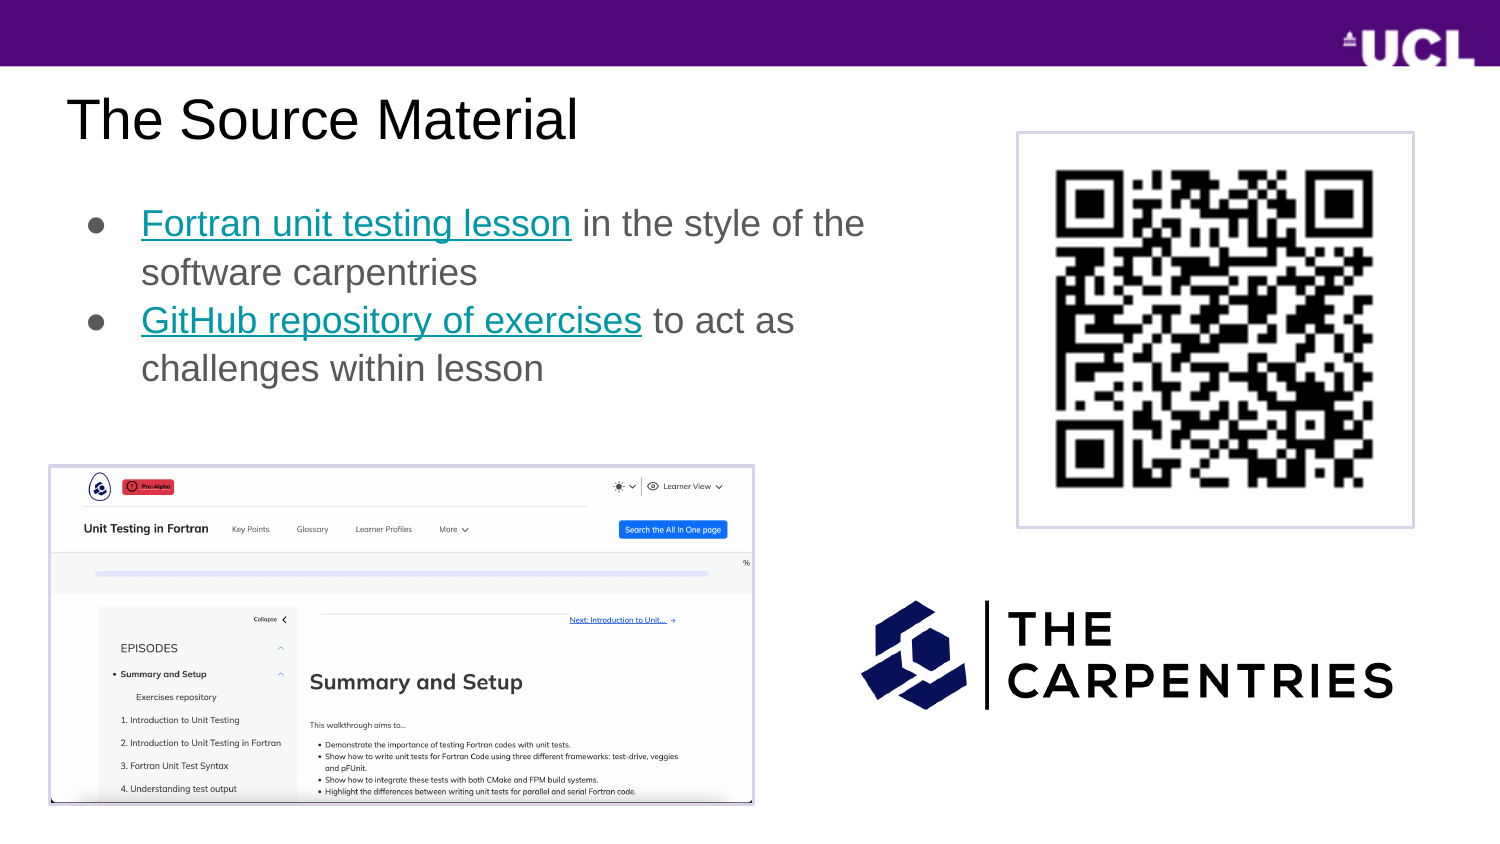

The Source Material
# Fortran unit testing lesson in the style of the software carpentries
GitHub repository of exercises to act as challenges within lesson